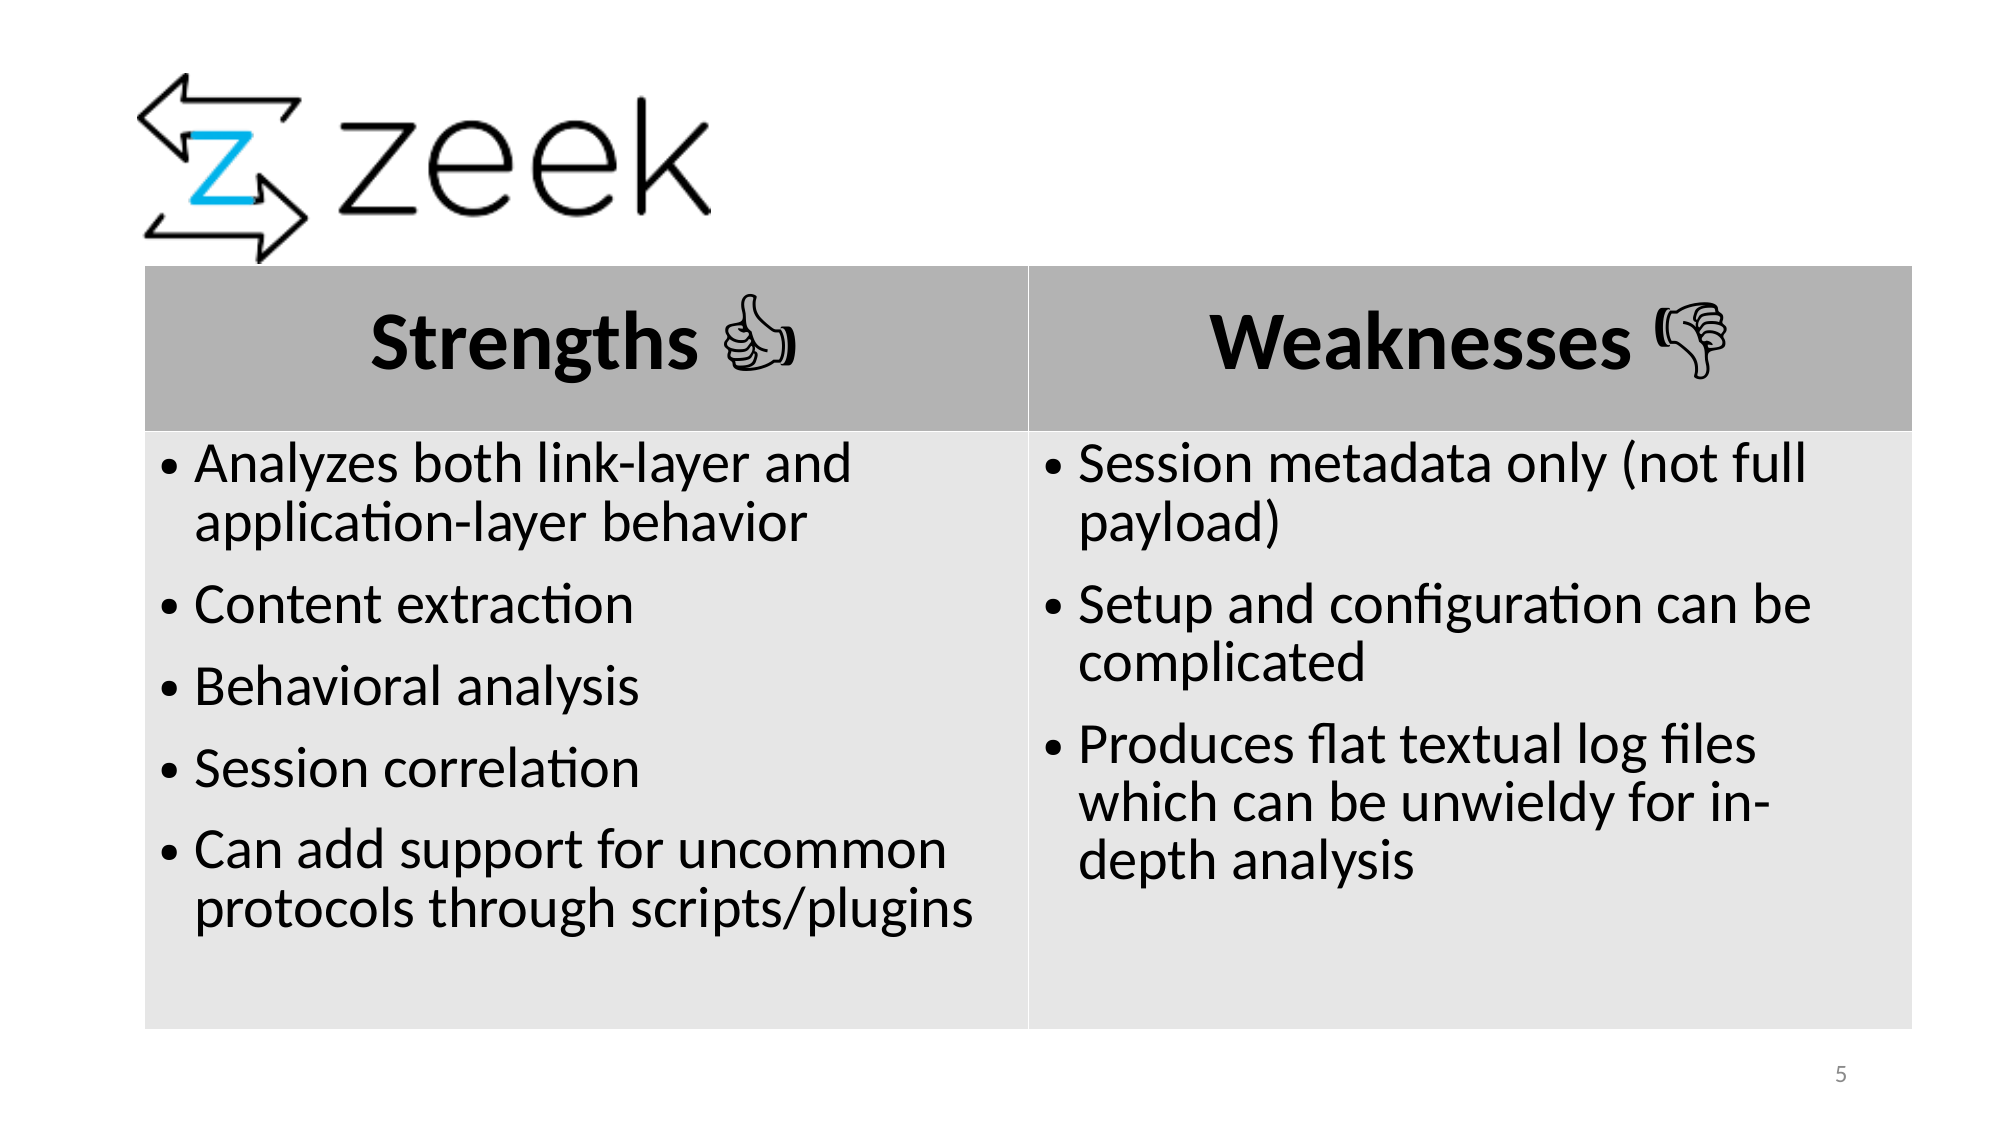

| Strengths 👍 | Weaknesses 👎 |
| --- | --- |
| Analyzes both link-layer and application-layer behavior Content extraction Behavioral analysis Session correlation Can add support for uncommon protocols through scripts/plugins | Session metadata only (not full payload) Setup and configuration can be complicated Produces flat textual log files which can be unwieldy for in-depth analysis |
3